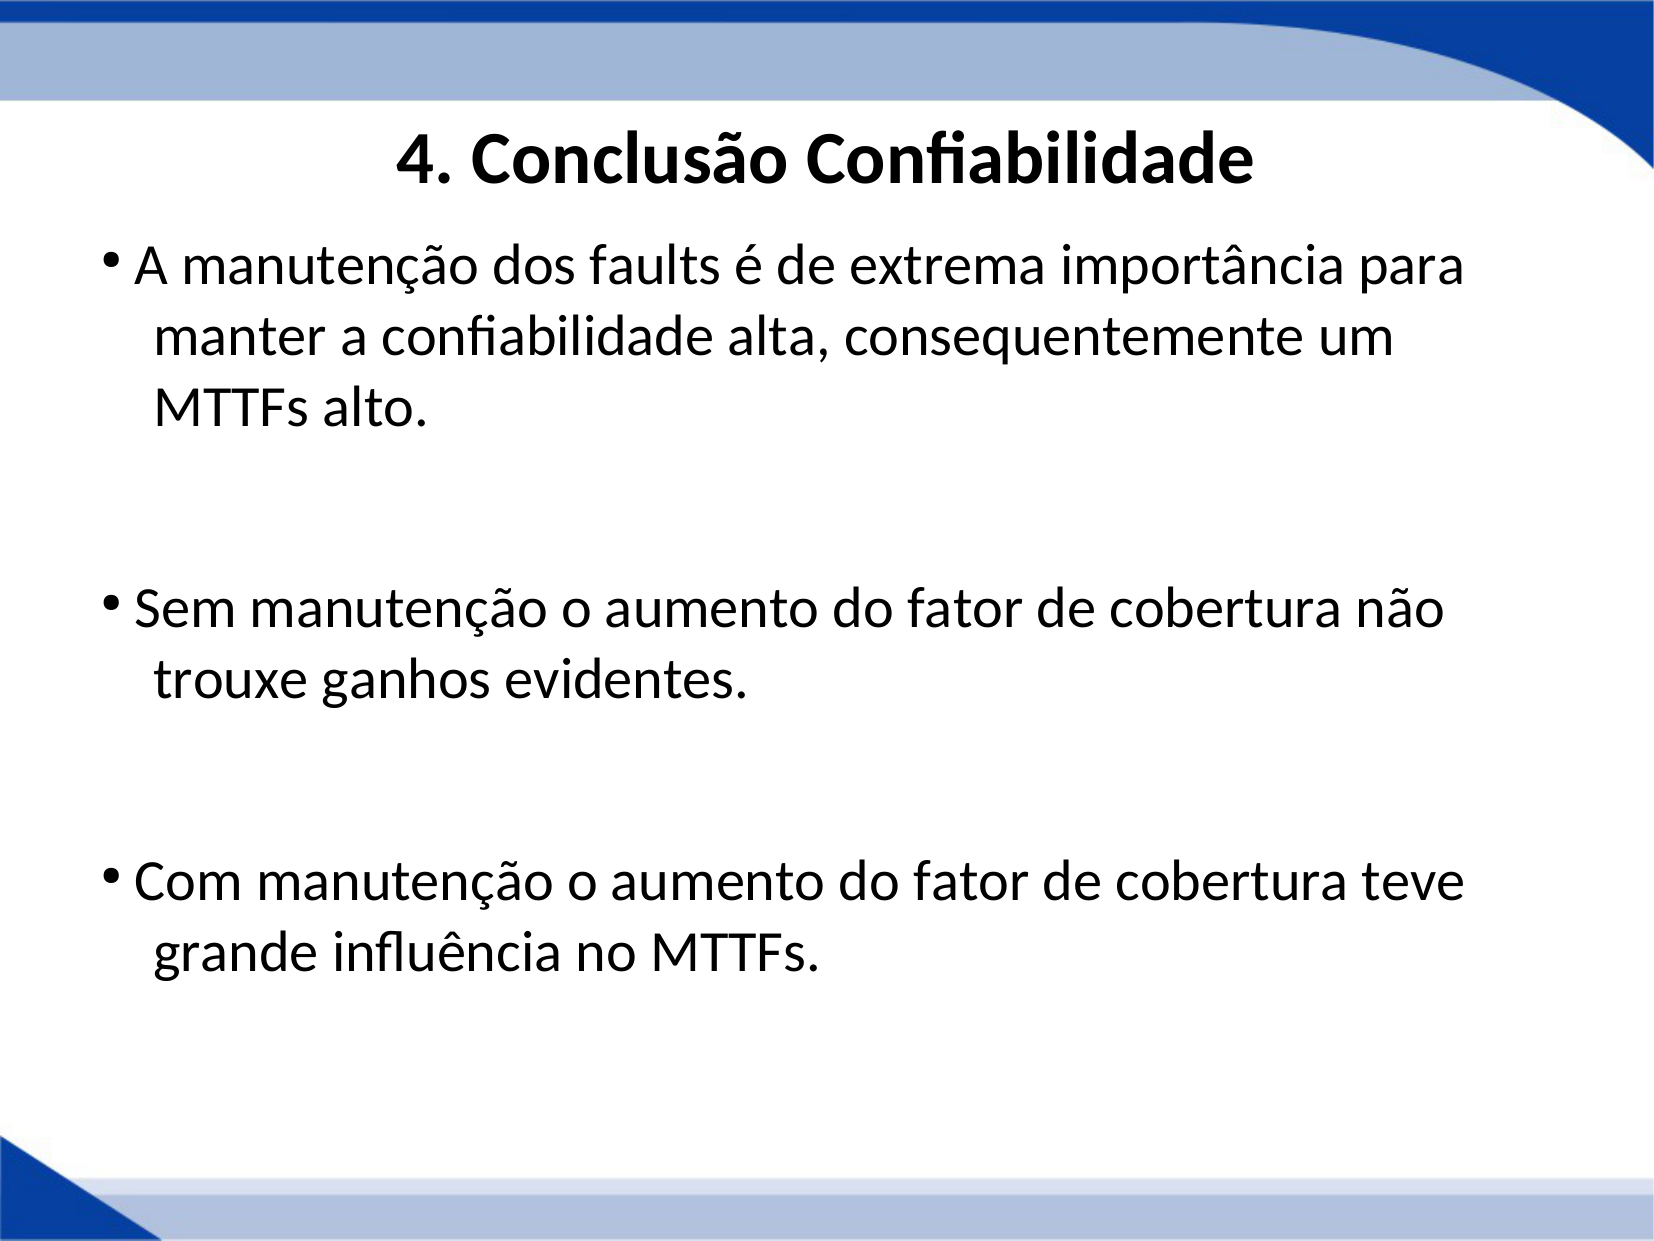

# 4. Conclusão Confiabilidade
 A manutenção dos faults é de extrema importância para manter a confiabilidade alta, consequentemente um MTTFs alto.
 Sem manutenção o aumento do fator de cobertura não trouxe ganhos evidentes.
 Com manutenção o aumento do fator de cobertura teve grande influência no MTTFs.